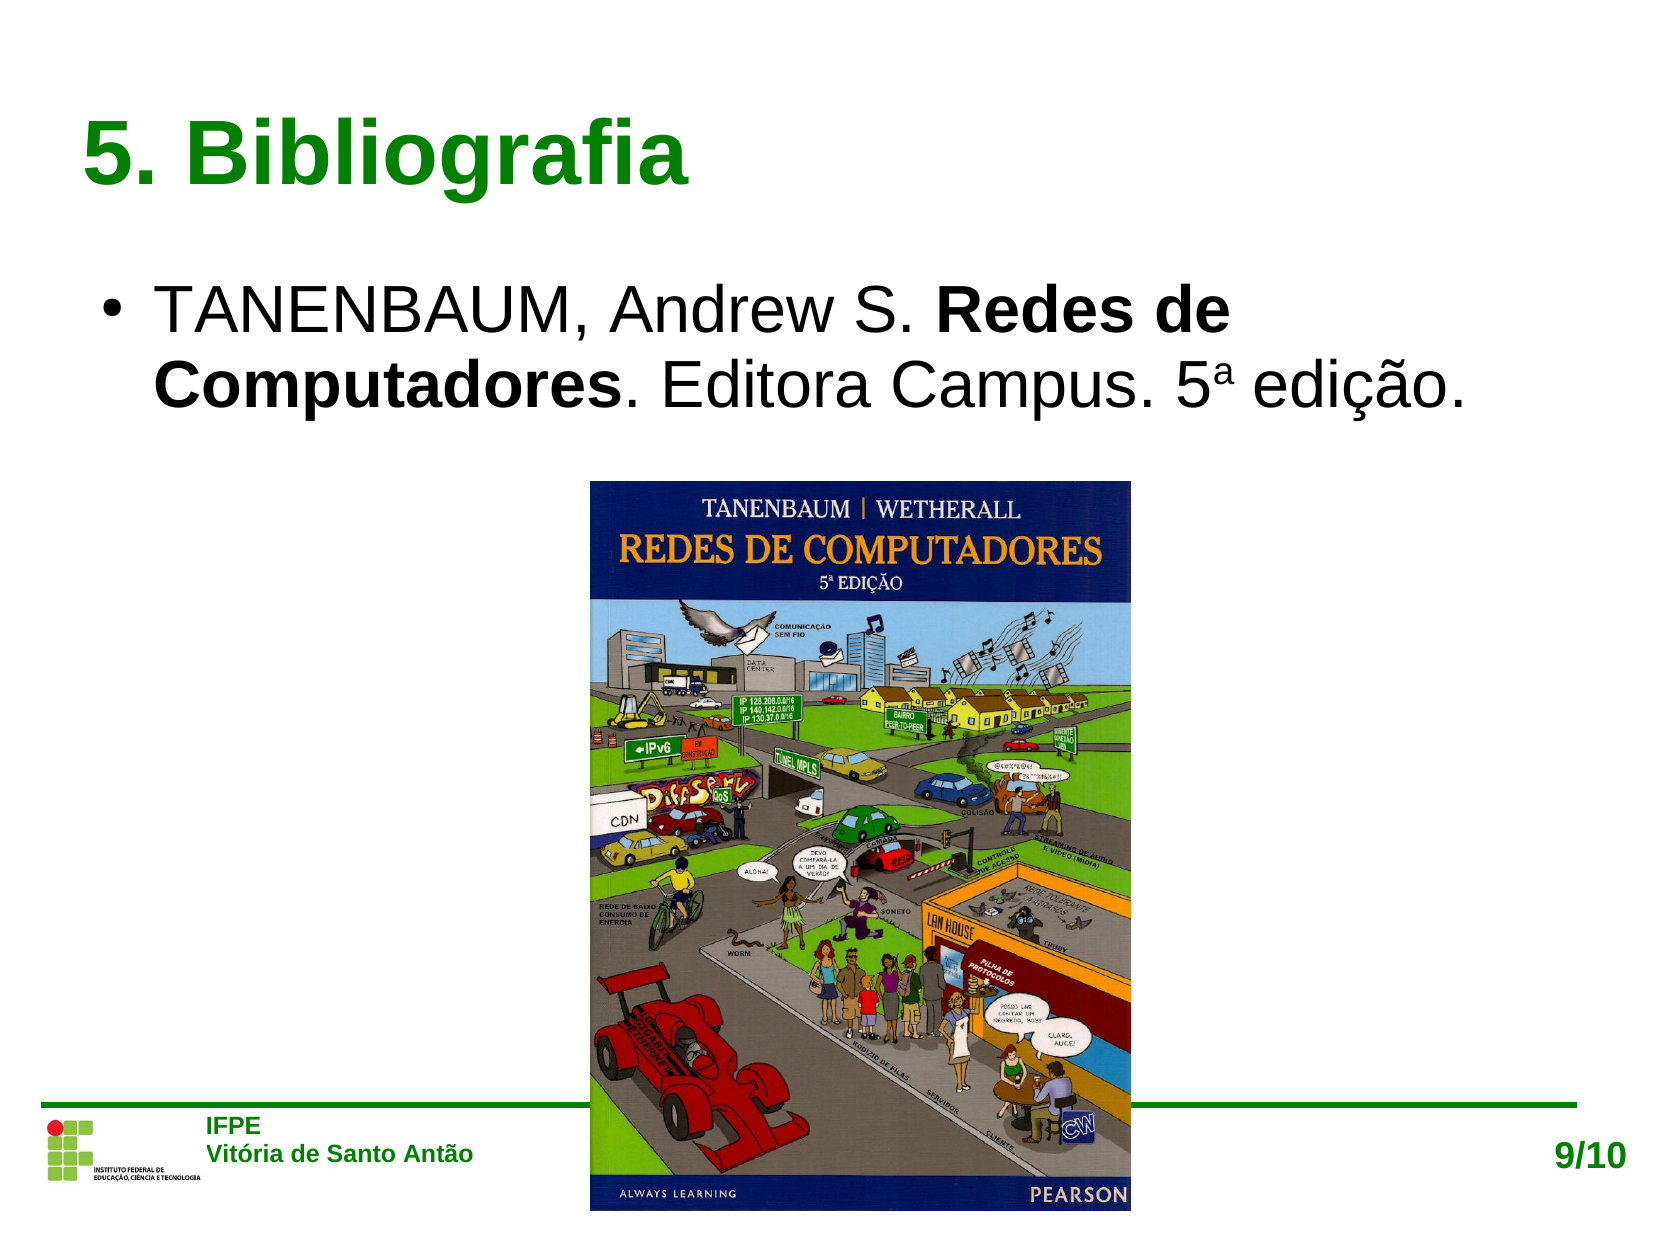

# 5. Bibliografia
TANENBAUM, Andrew S. Redes de Computadores. Editora Campus. 5a edição.